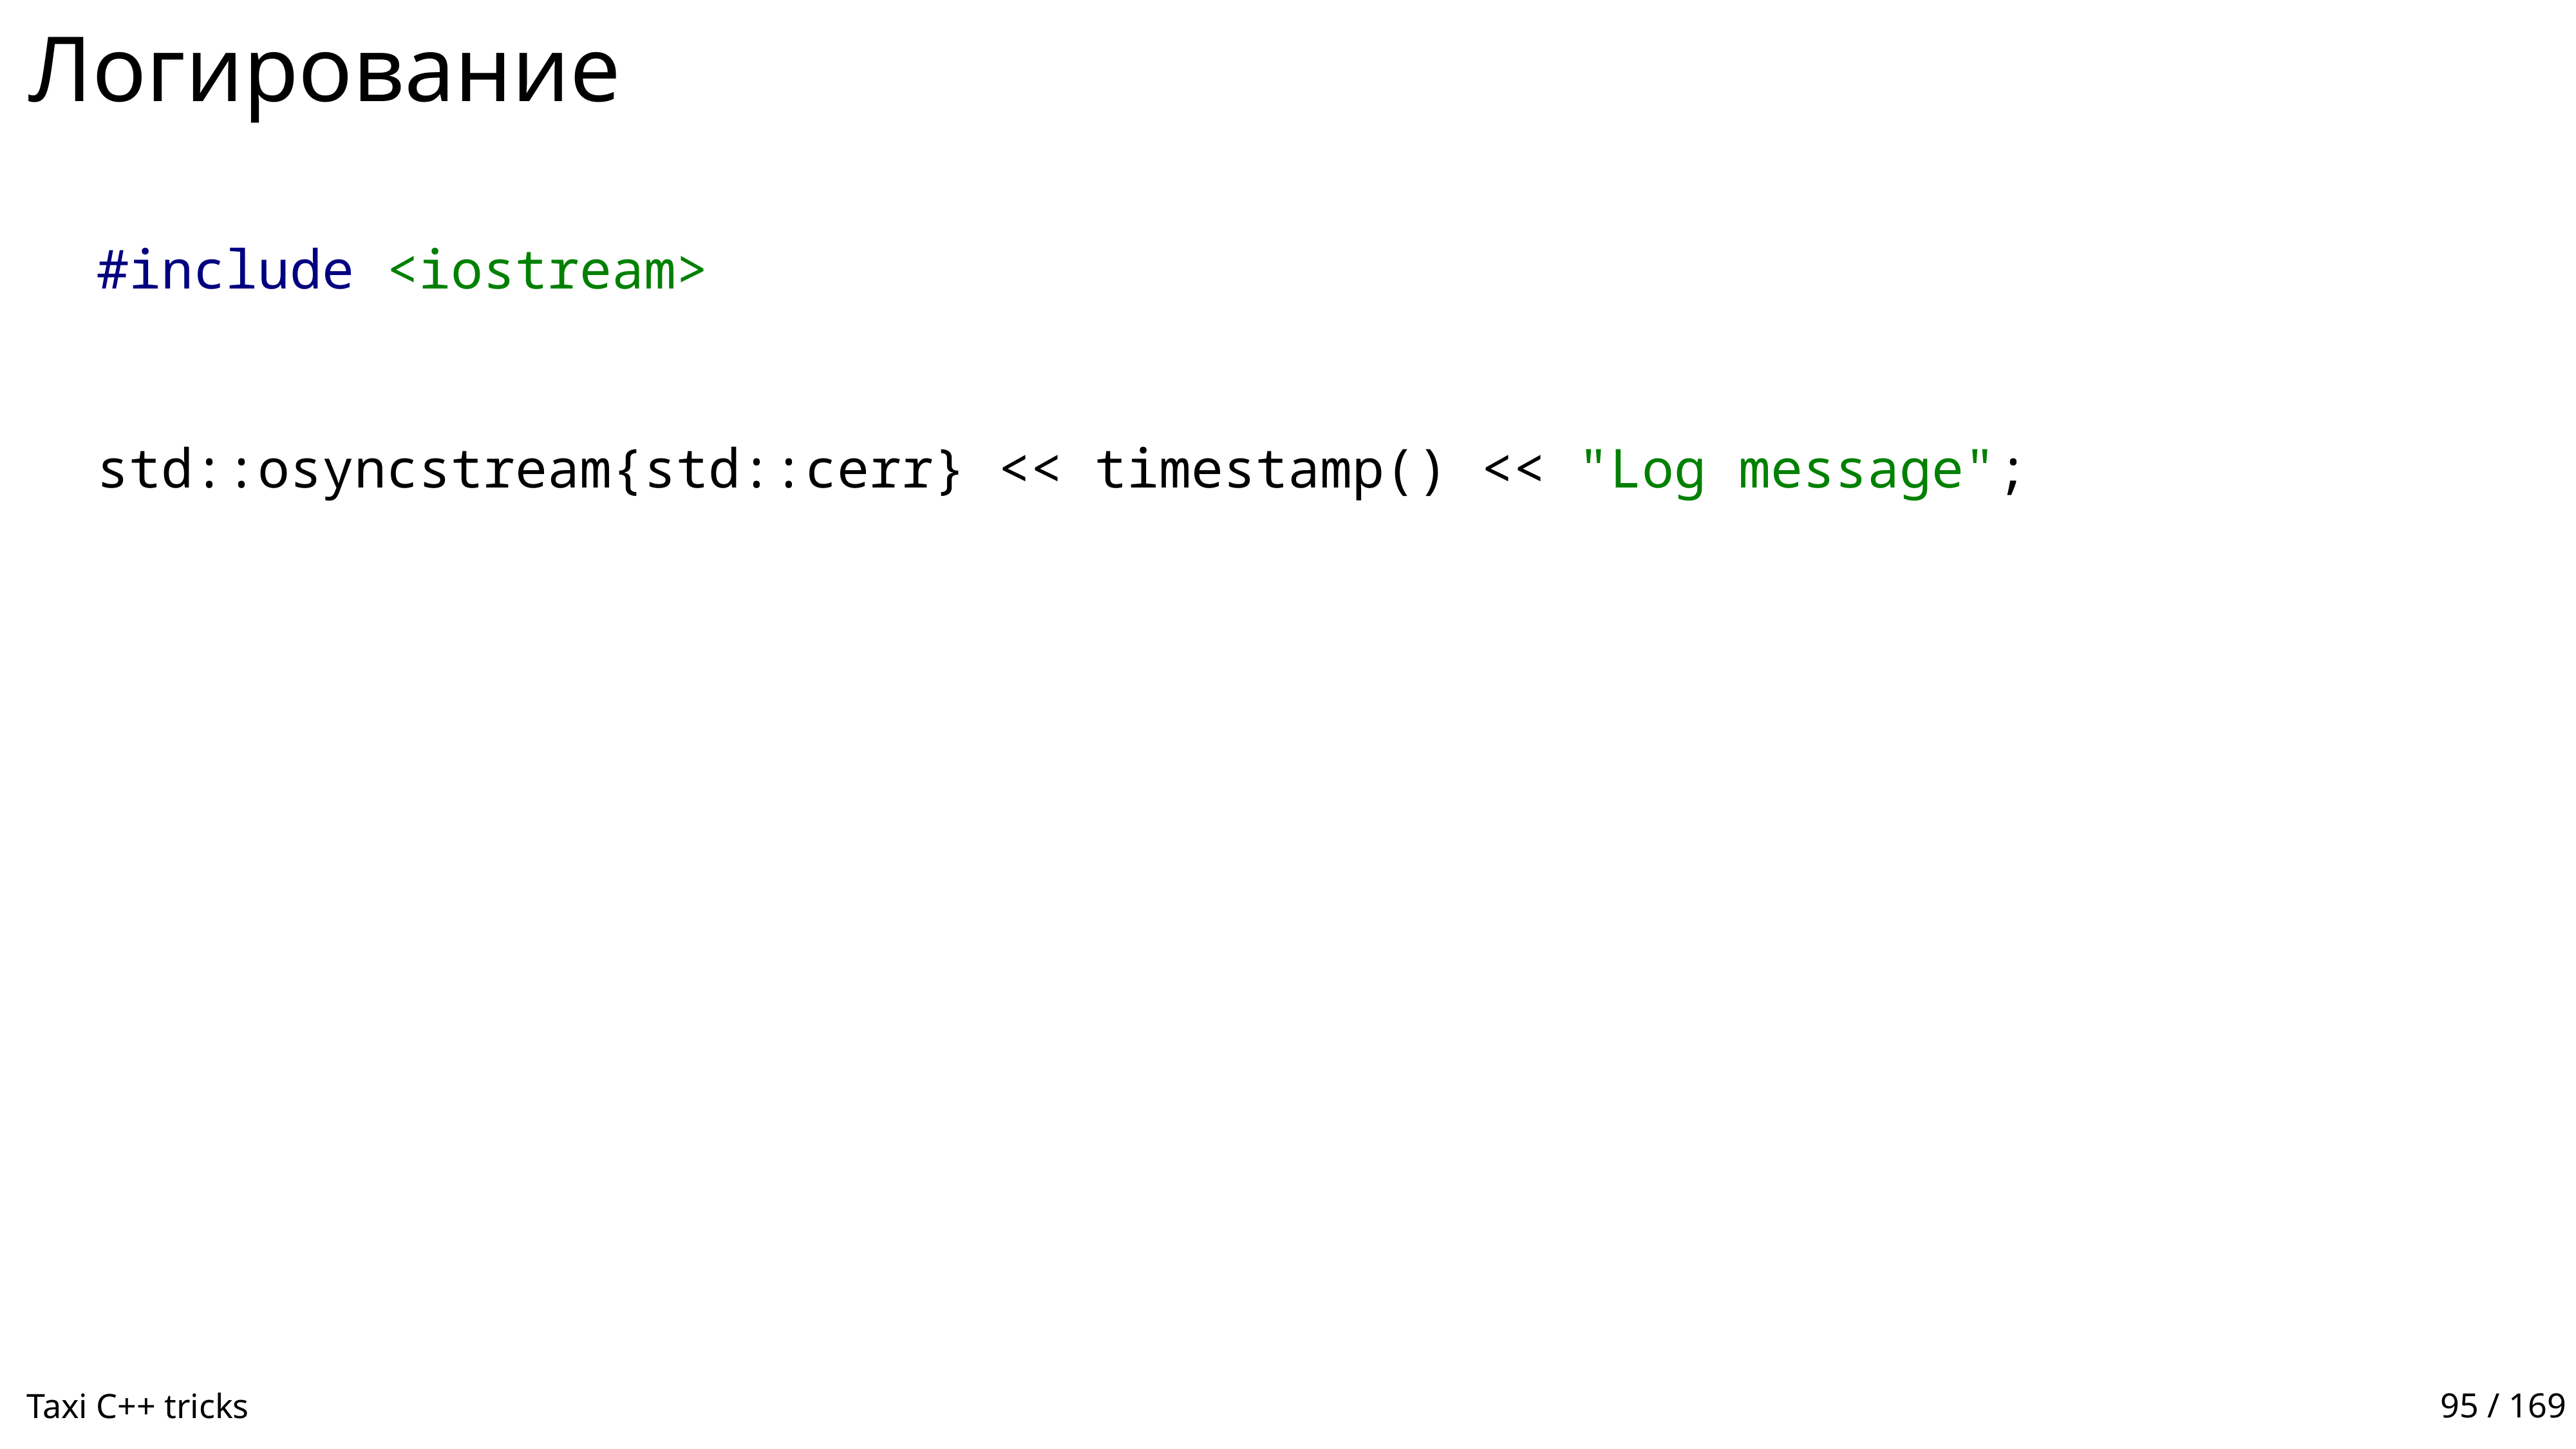

# Логирование
#include <iostream>
std::osyncstream{std::cerr} << timestamp() << "Log message";
Taxi C++ tricks